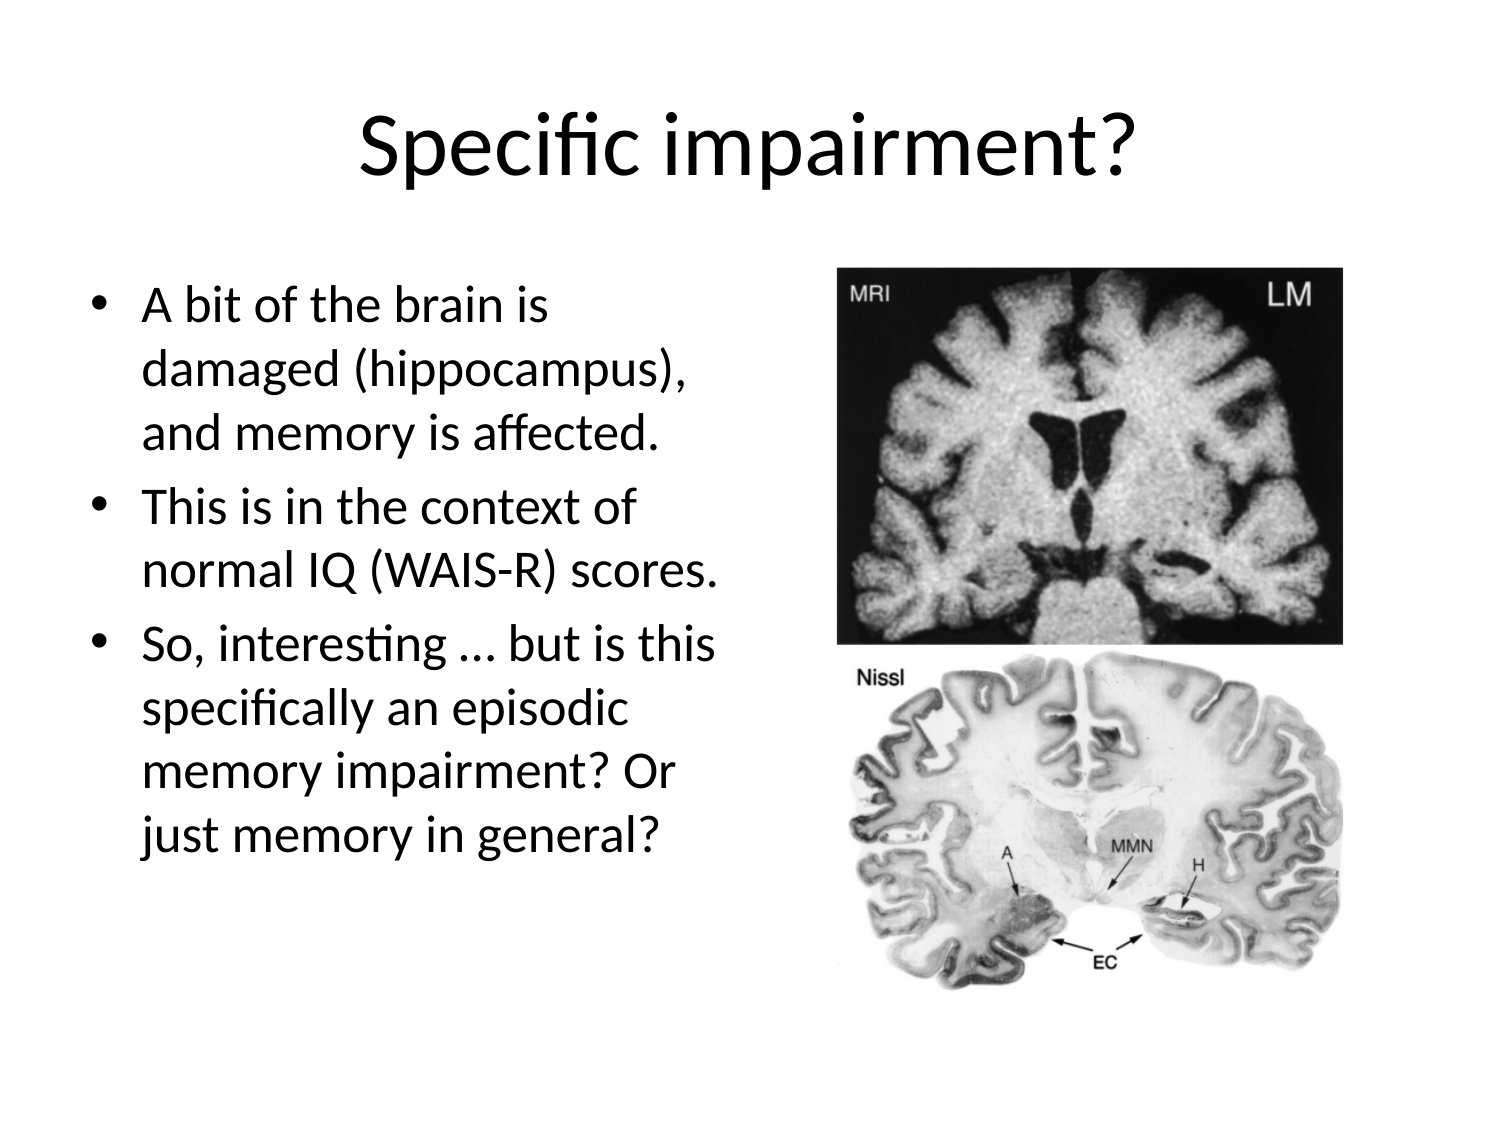

# Specific impairment?
A bit of the brain is damaged (hippocampus), and memory is affected.
This is in the context of normal IQ (WAIS-R) scores.
So, interesting … but is this specifically an episodic memory impairment? Or just memory in general?